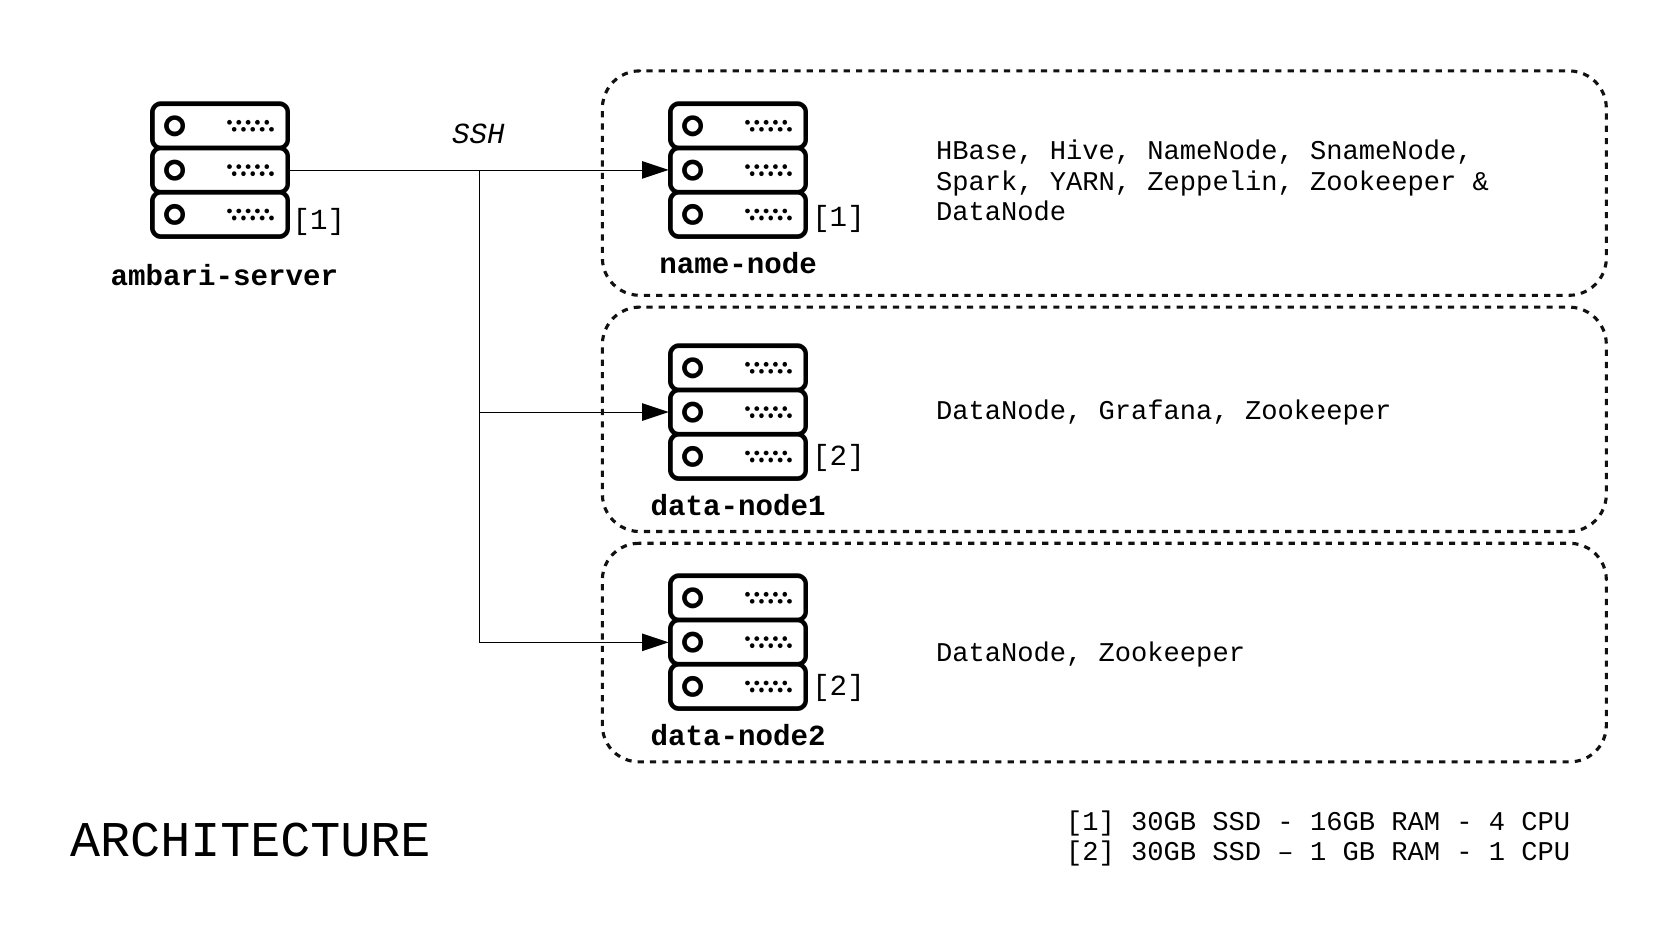

SSH
HBase, Hive, NameNode, SnameNode, Spark, YARN, Zeppelin, Zookeeper & DataNode
[1]
[1]
name-node
ambari-server
DataNode, Grafana, Zookeeper
[2]
data-node1
DataNode, Zookeeper
[2]
data-node2
[1] 30GB SSD - 16GB RAM - 4 CPU
[2] 30GB SSD – 1 GB RAM - 1 CPU
# ARCHITECTURE